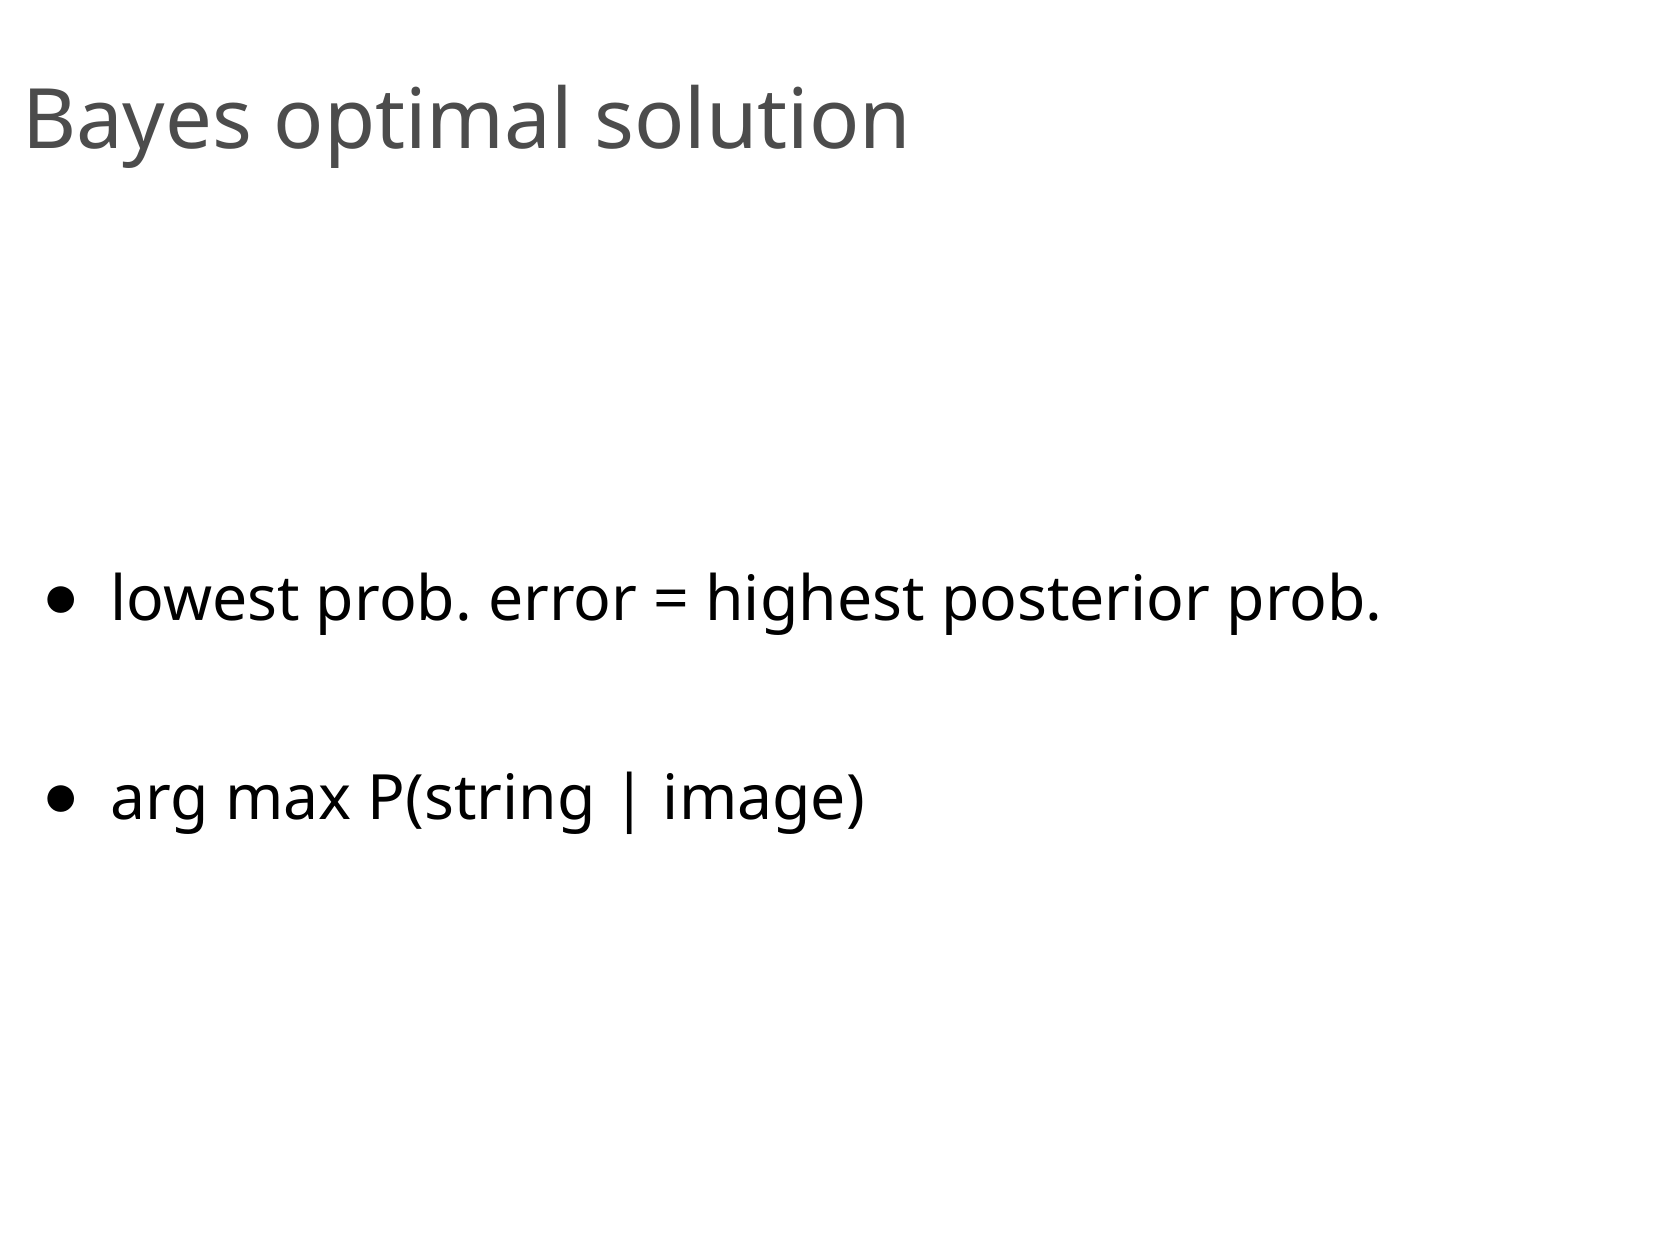

# Bayes optimal solution
lowest prob. error = highest posterior prob.
arg max P(string | image)